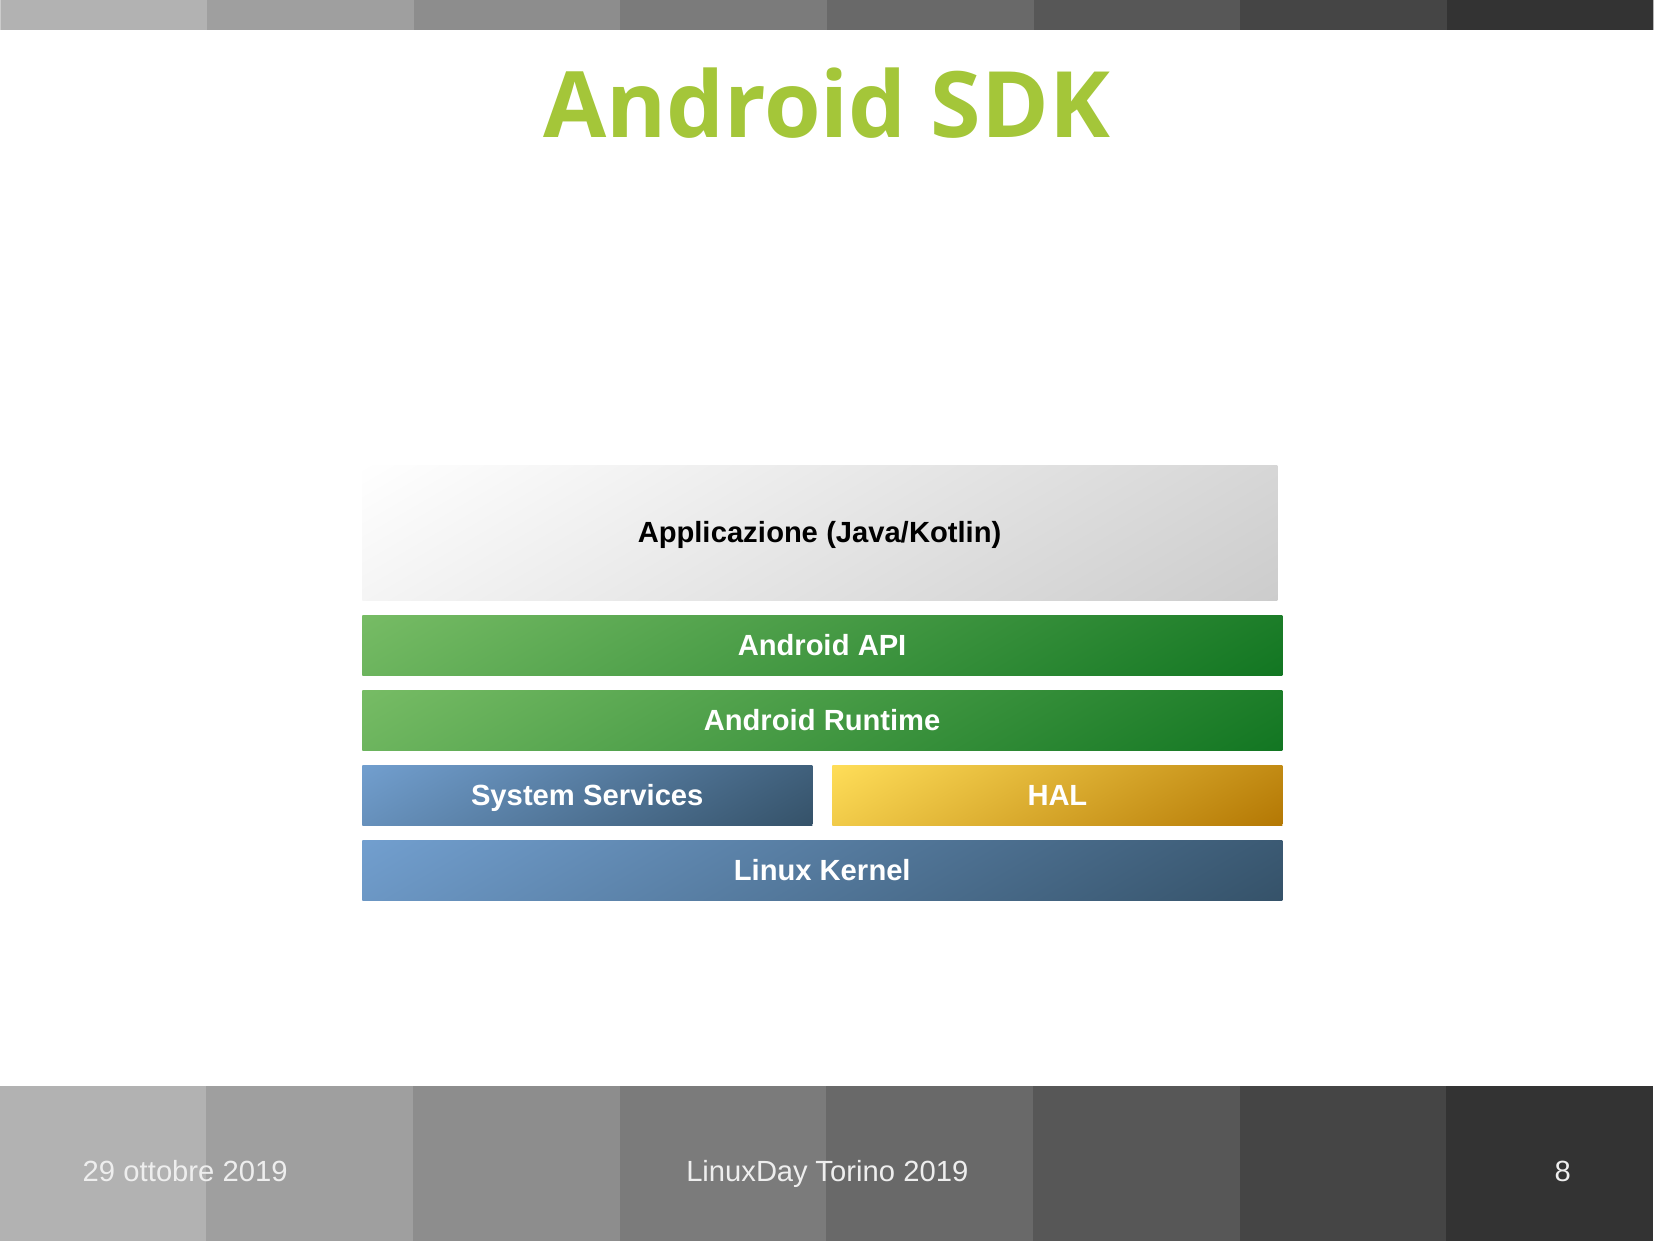

# Android SDK
Applicazione (Java/Kotlin)
Android API
Android Runtime
System Services
HAL
Linux Kernel
29 ottobre 2019
LinuxDay Torino 2019
8